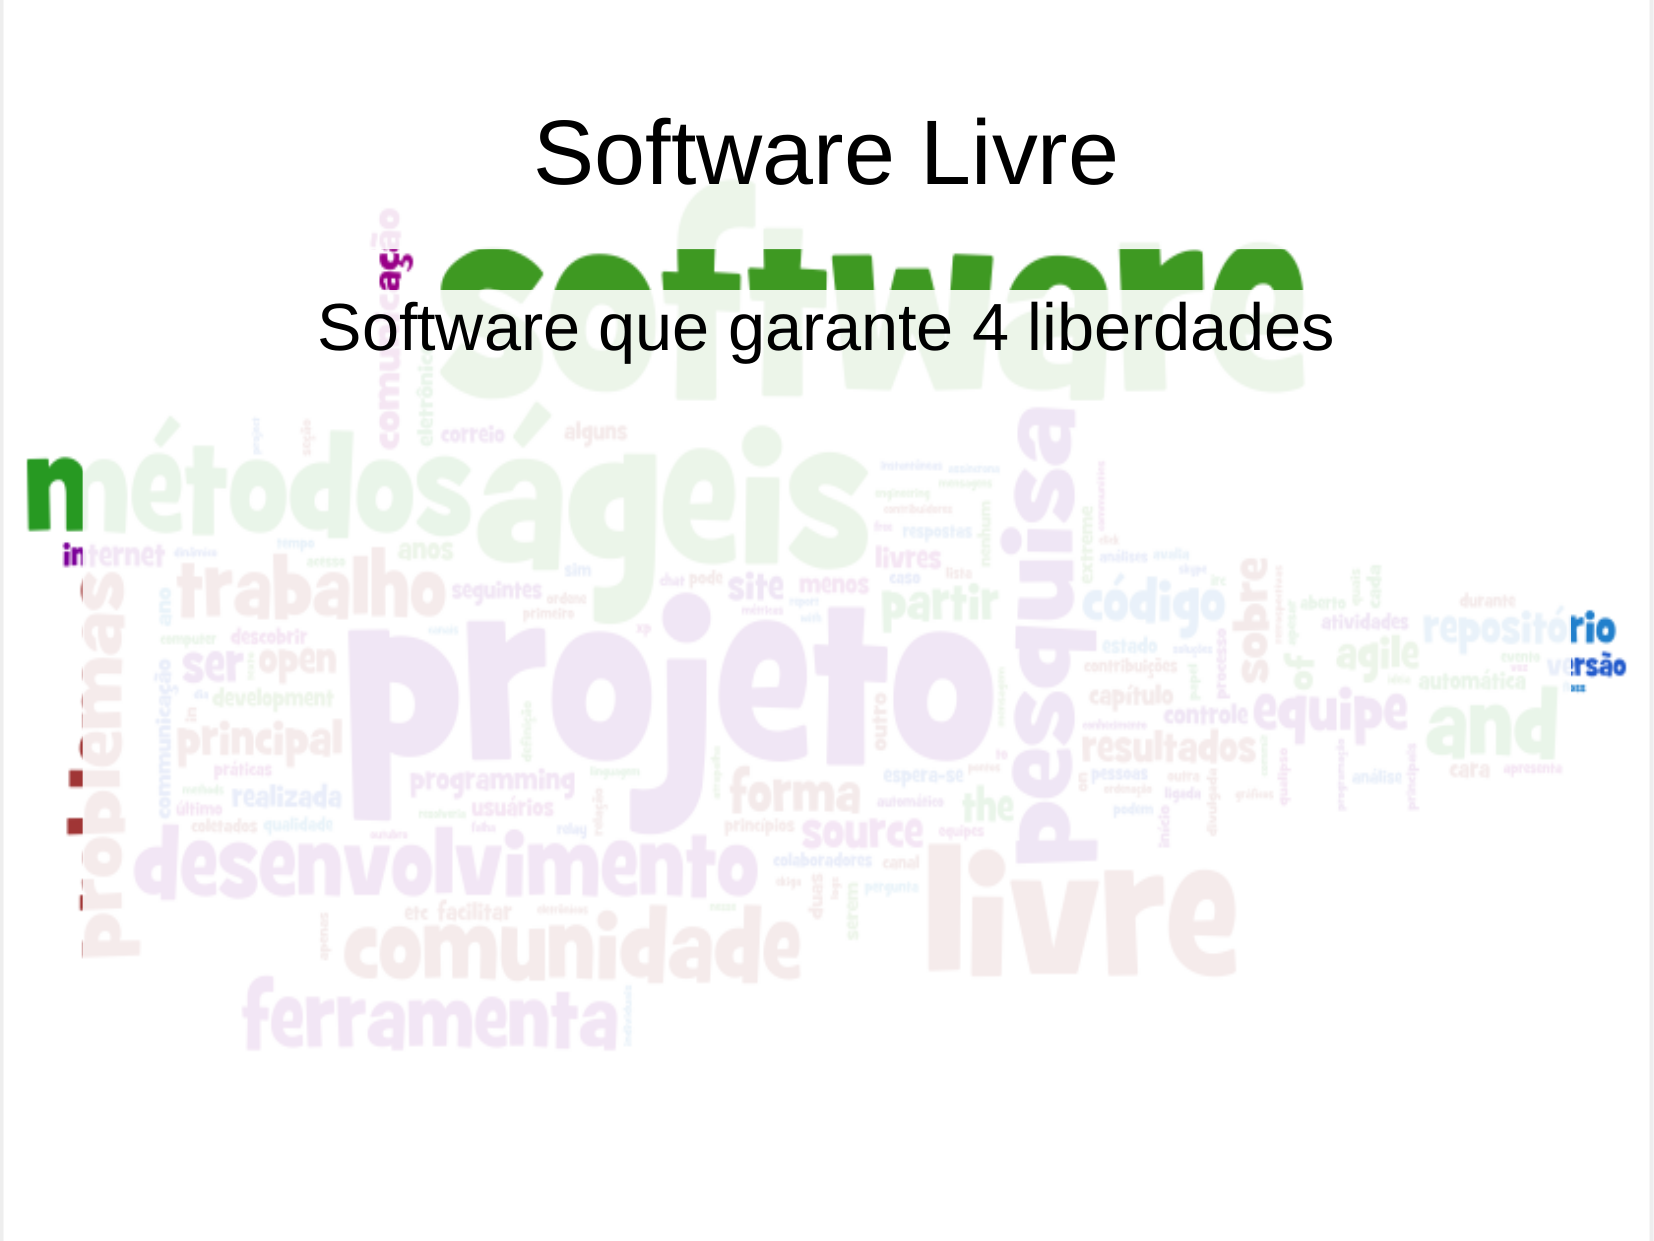

# Software Livre
Software que garante 4 liberdades